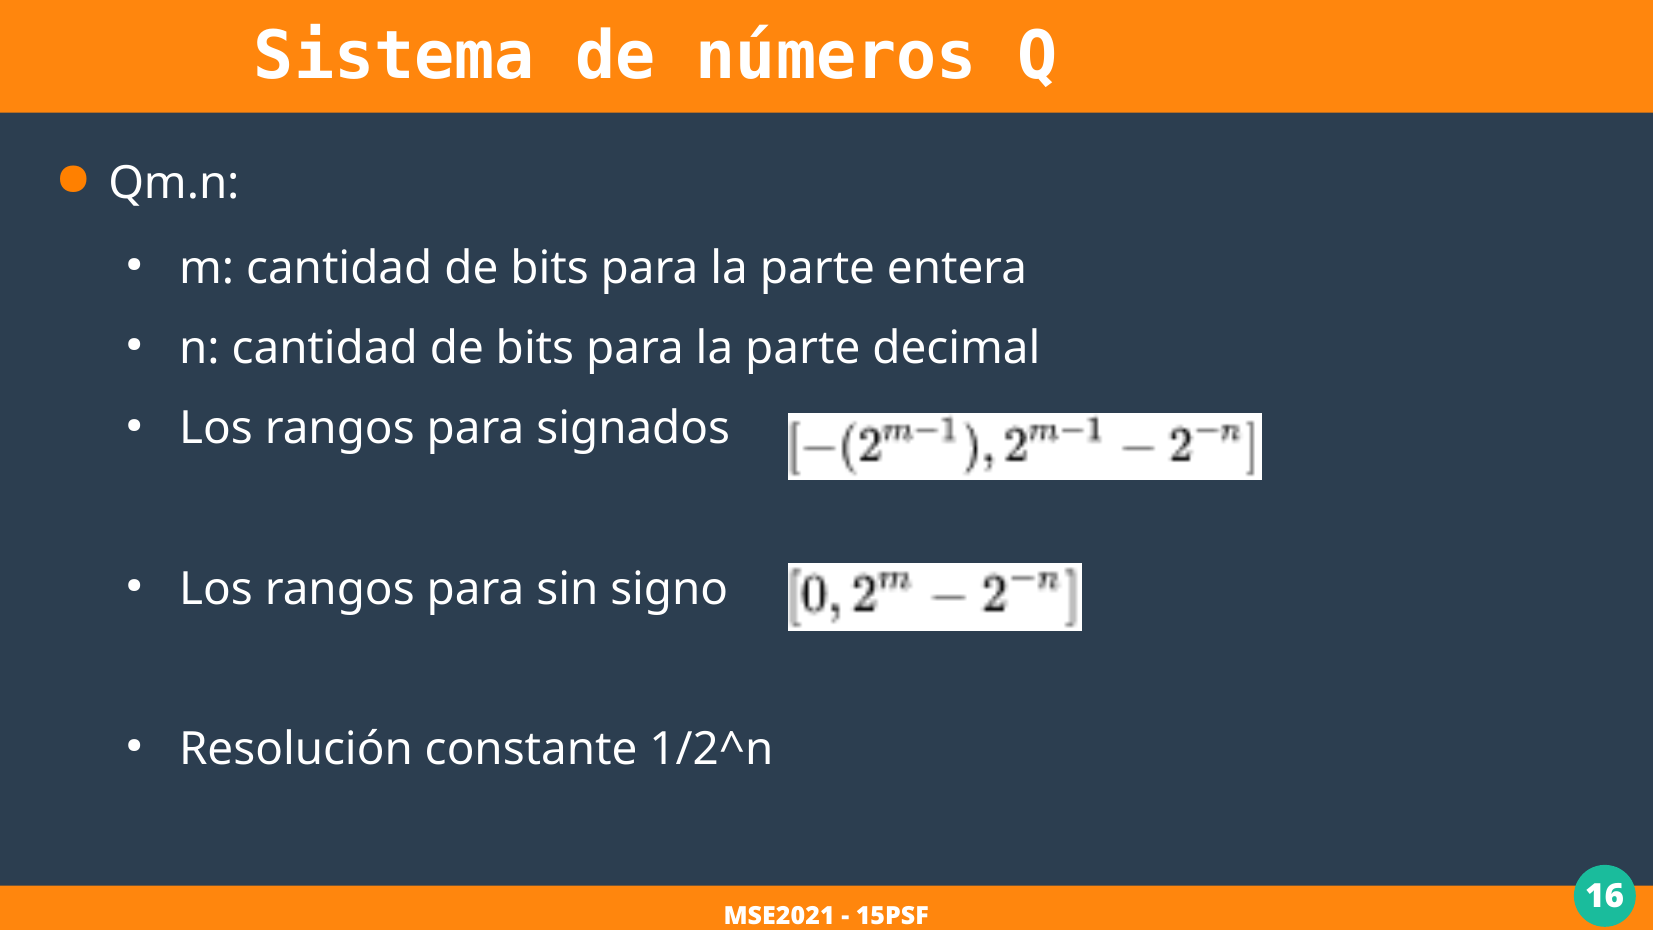

Sistema de números Q
# Qm.n:
m: cantidad de bits para la parte entera
n: cantidad de bits para la parte decimal
Los rangos para signados
Los rangos para sin signo
Resolución constante 1/2^n
MSE2021 - 15PSF